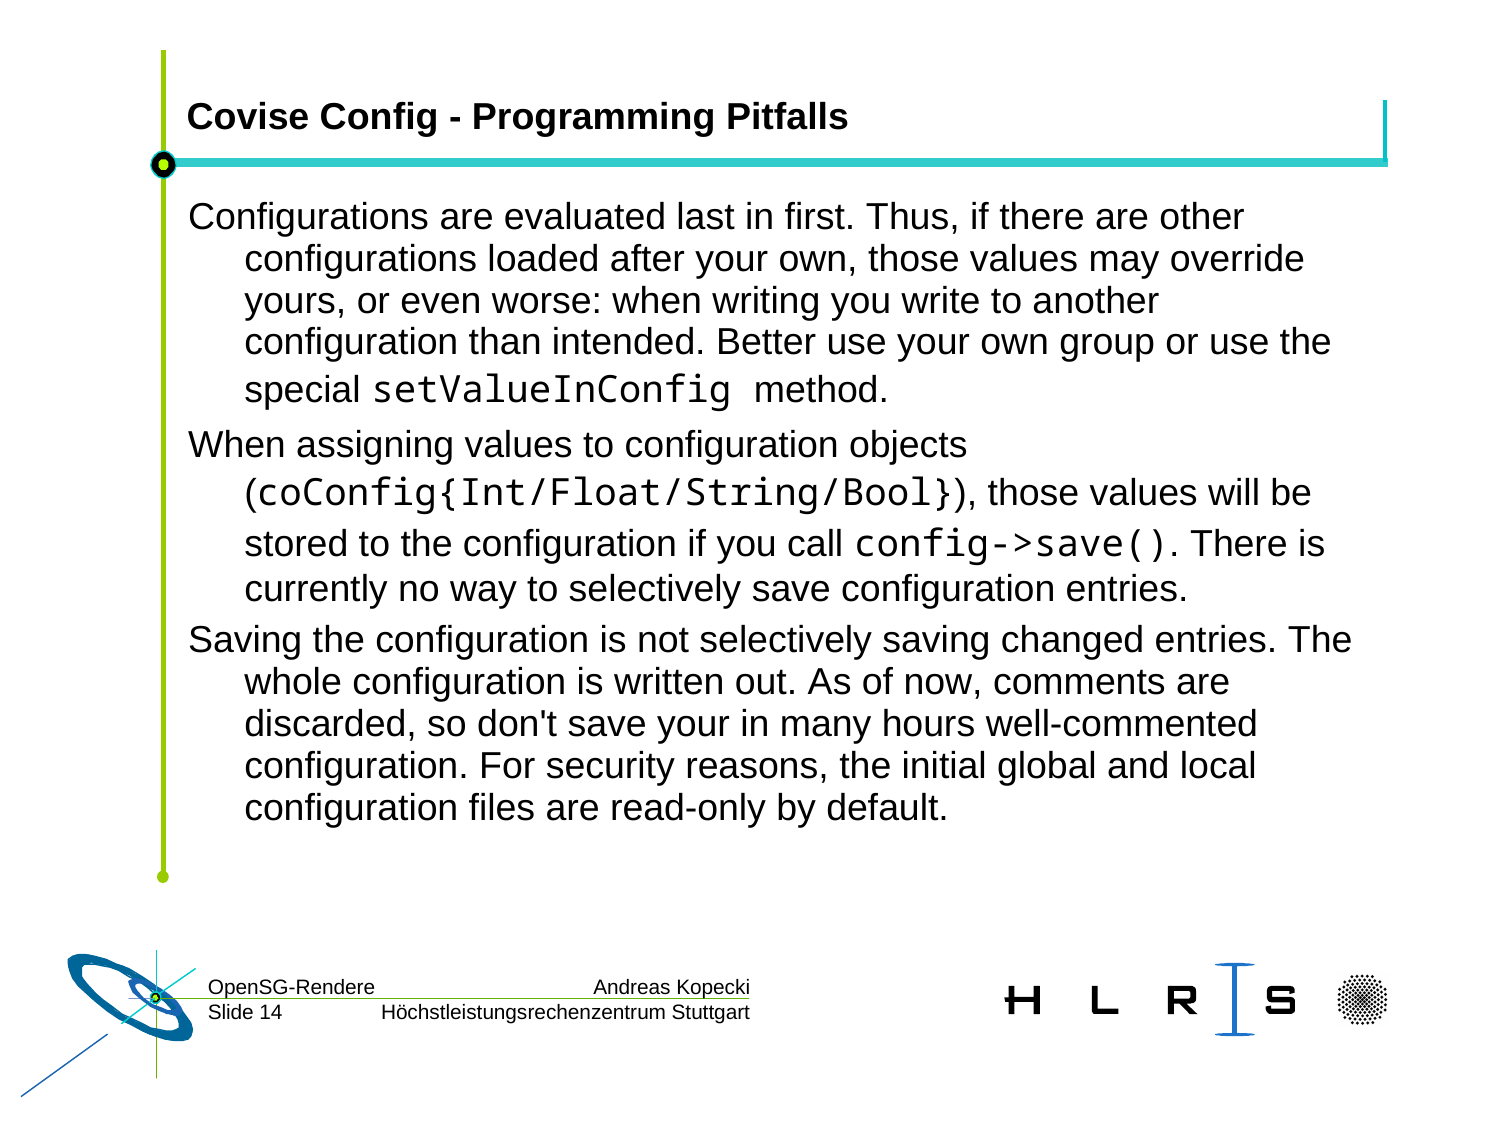

# Covise Config - Programming Pitfalls
Configurations are evaluated last in first. Thus, if there are other configurations loaded after your own, those values may override yours, or even worse: when writing you write to another configuration than intended. Better use your own group or use the special setValueInConfig method.
When assigning values to configuration objects (coConfig{Int/Float/String/Bool}), those values will be stored to the configuration if you call config->save(). There is currently no way to selectively save configuration entries.
Saving the configuration is not selectively saving changed entries. The whole configuration is written out. As of now, comments are discarded, so don't save your in many hours well-commented configuration. For security reasons, the initial global and local configuration files are read-only by default.
OpenSG-Rendere
14